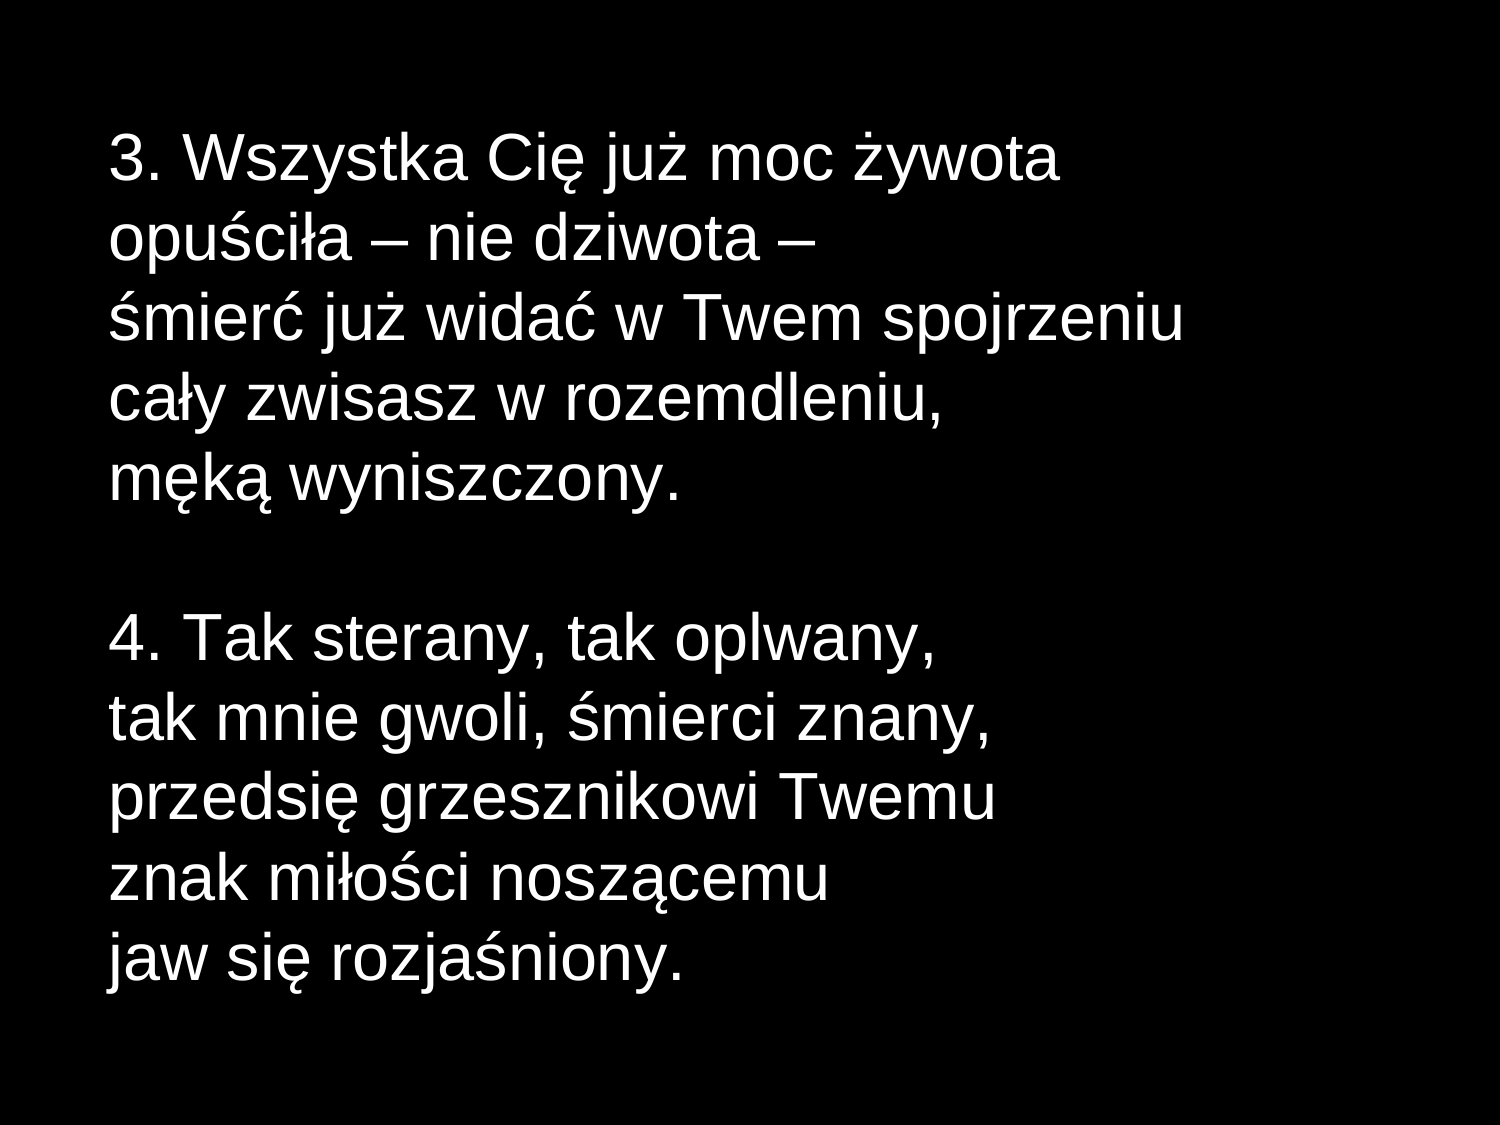

3. Wszystka Cię już moc żywota
opuściła – nie dziwota –
śmierć już widać w Twem spojrzeniu
cały zwisasz w rozemdleniu,
męką wyniszczony.
4. Tak sterany, tak oplwany,
tak mnie gwoli, śmierci znany,
przedsię grzesznikowi Twemu
znak miłości noszącemu
jaw się rozjaśniony.